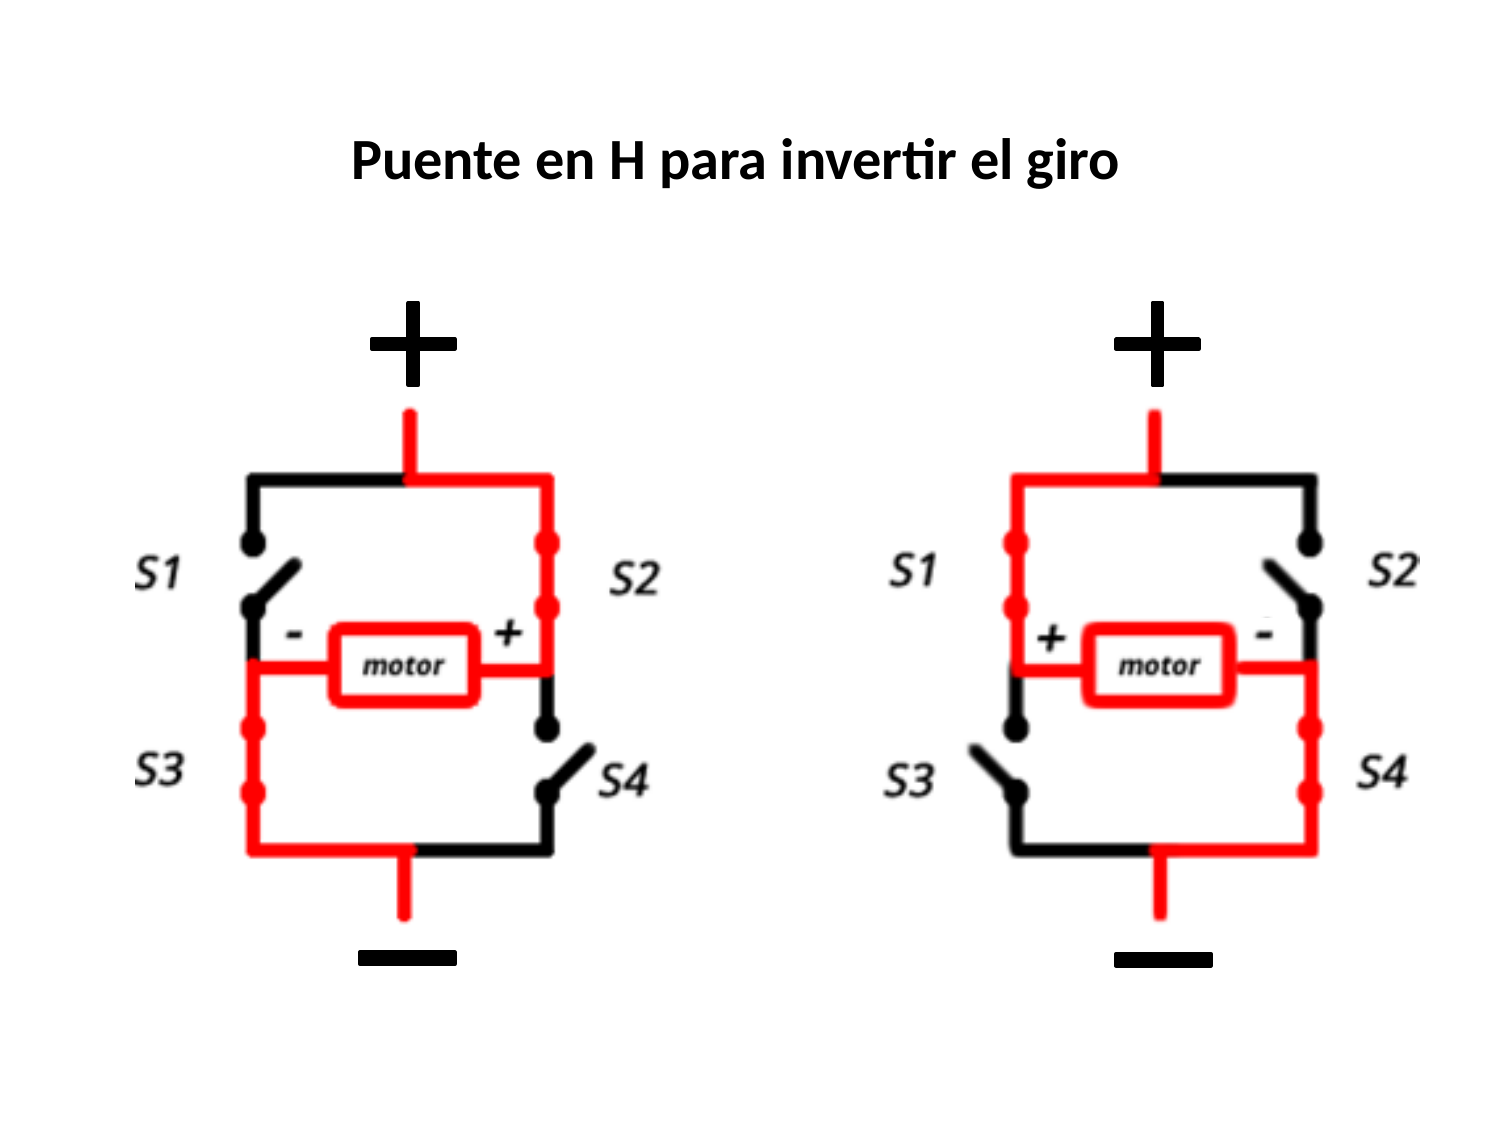

Puente en H para invertir el giro